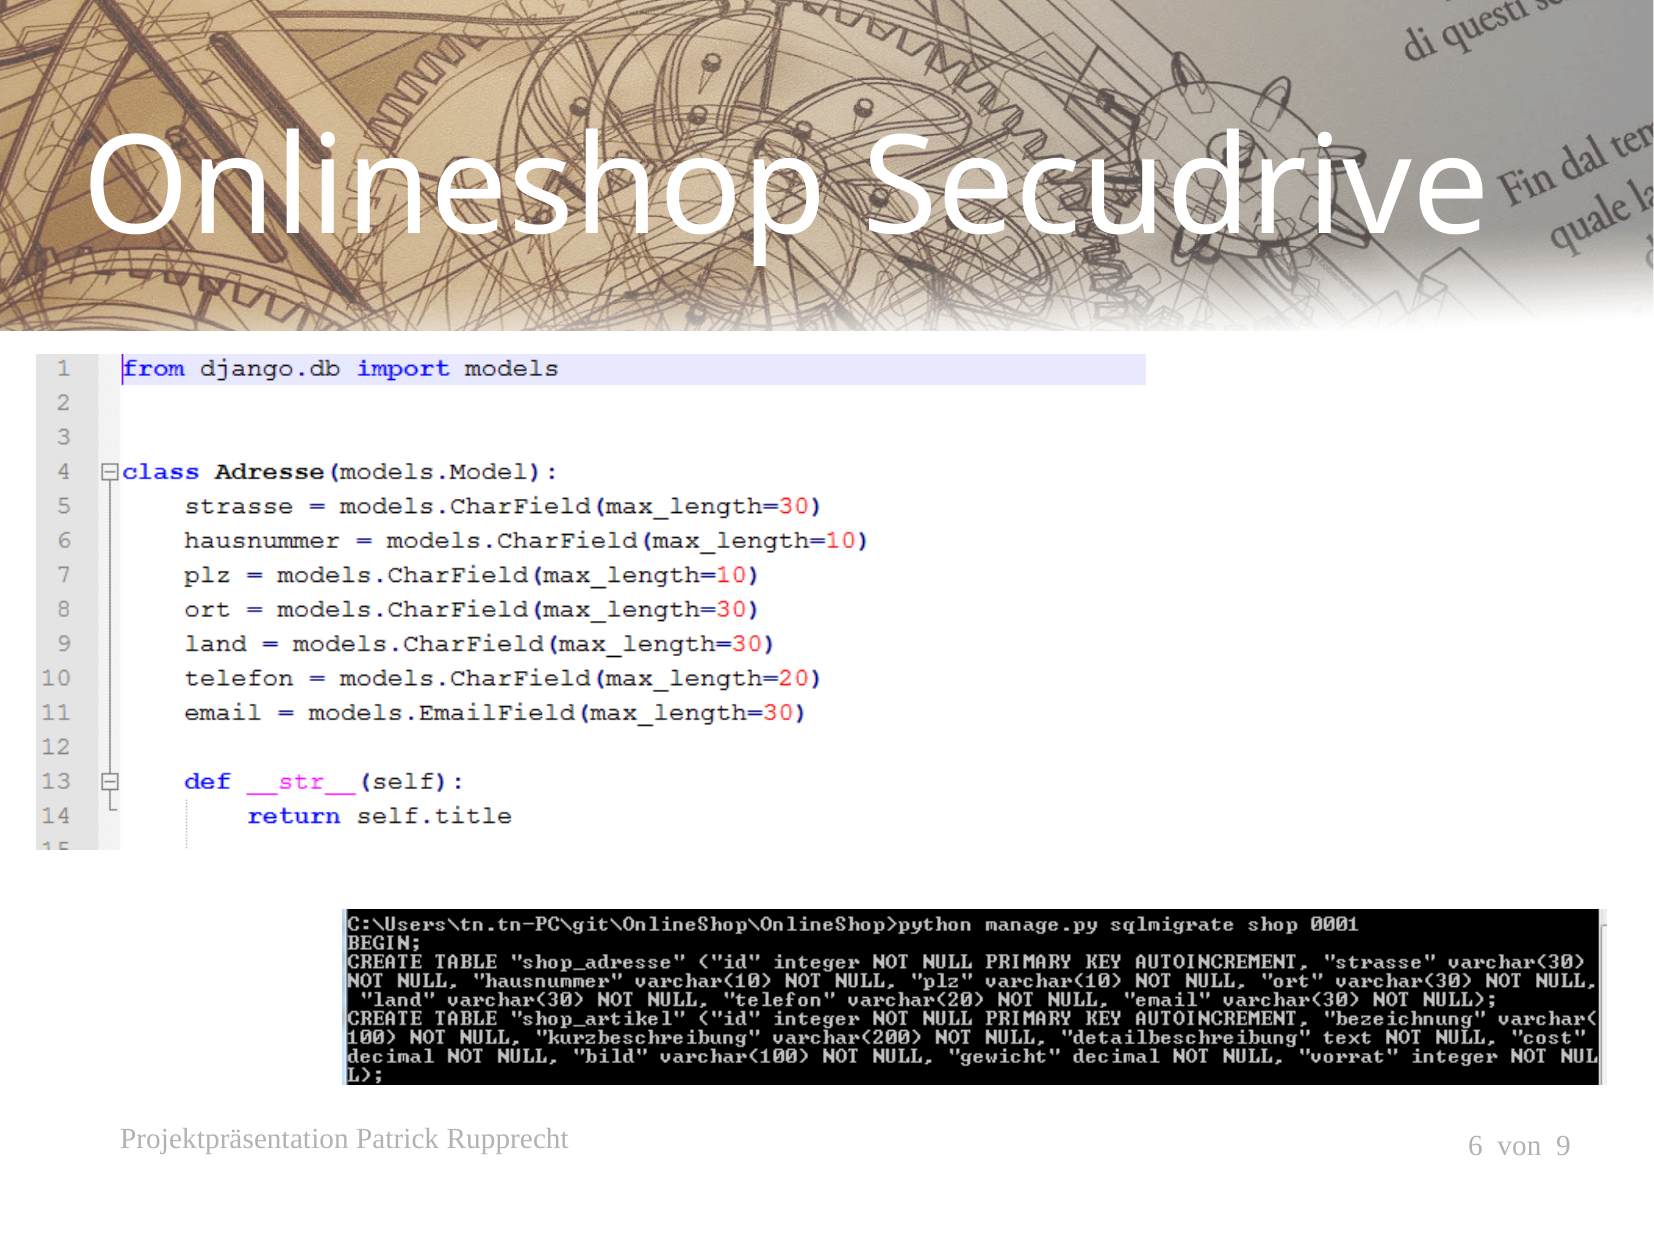

# Onlineshop Secudrive
Projektpräsentation Patrick Rupprecht
6